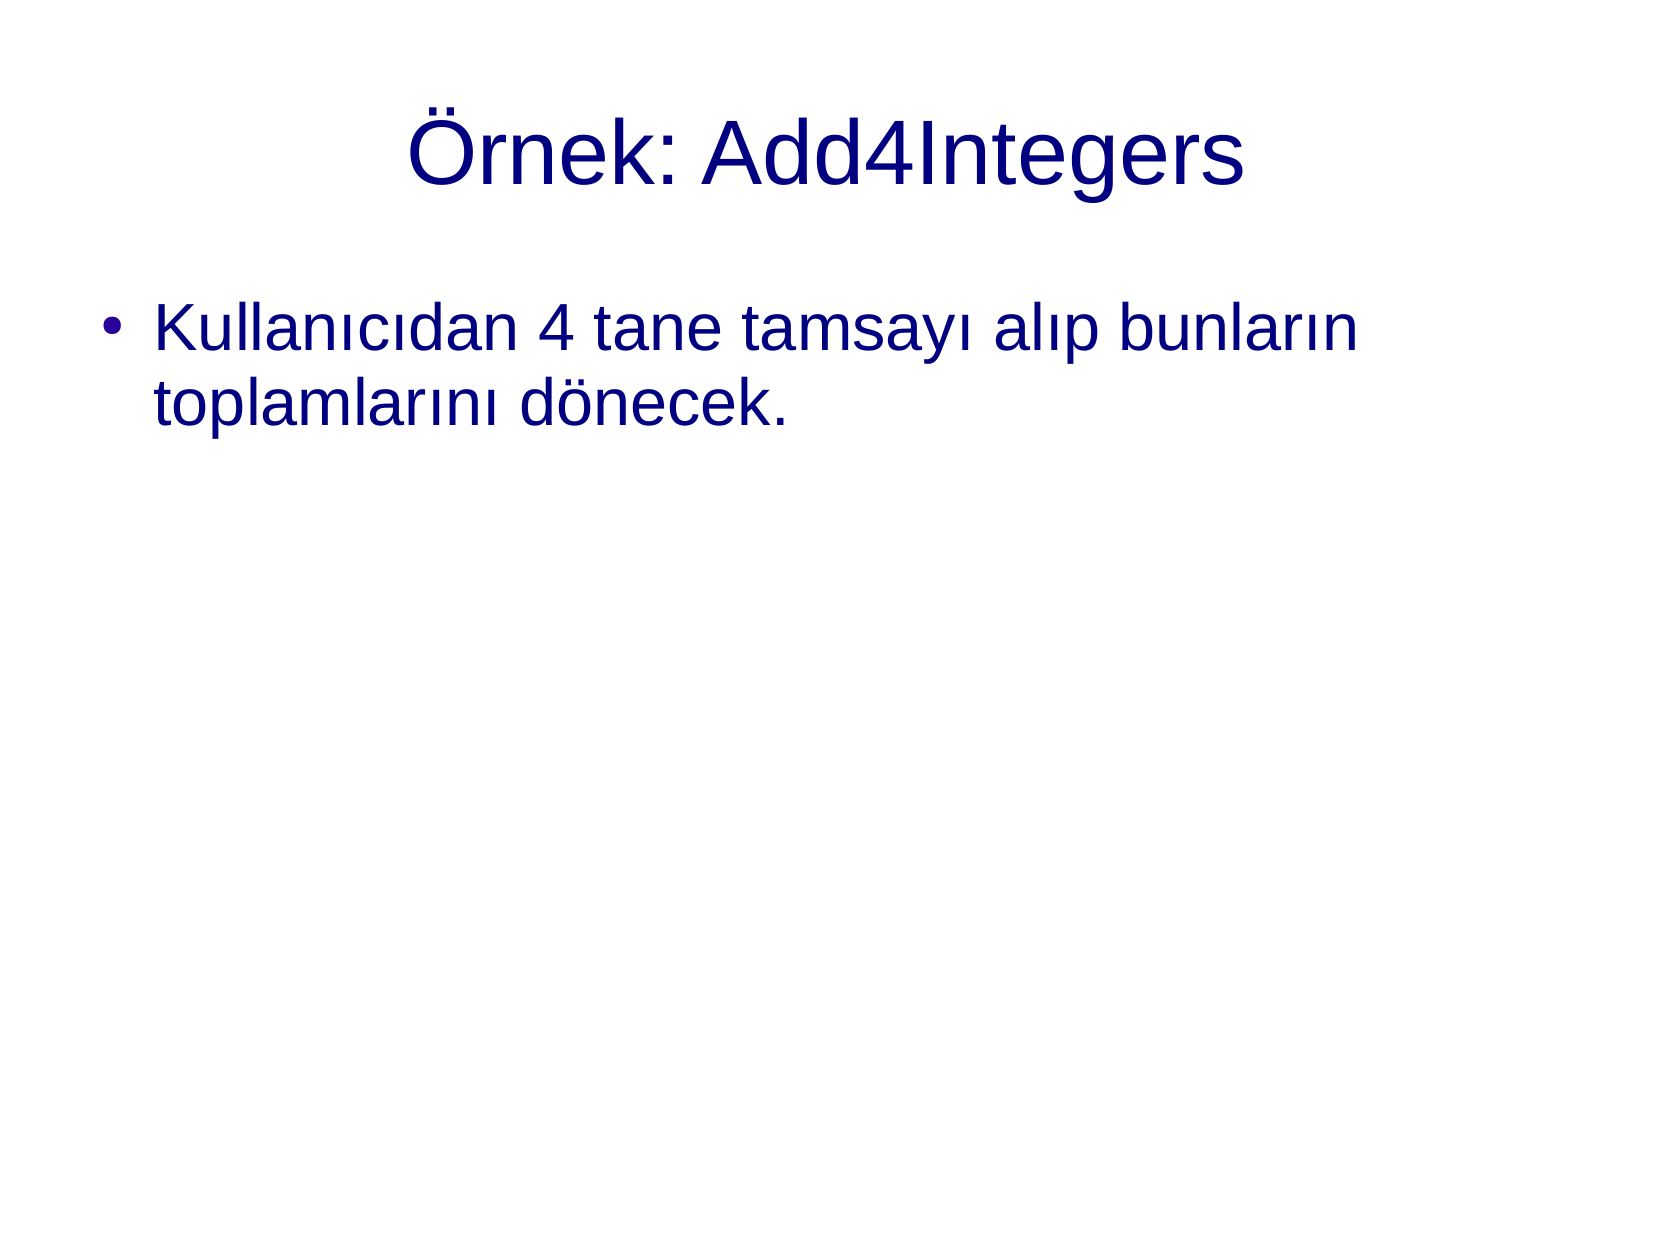

# Örnek: Add4Integers
Kullanıcıdan 4 tane tamsayı alıp bunların toplamlarını dönecek.